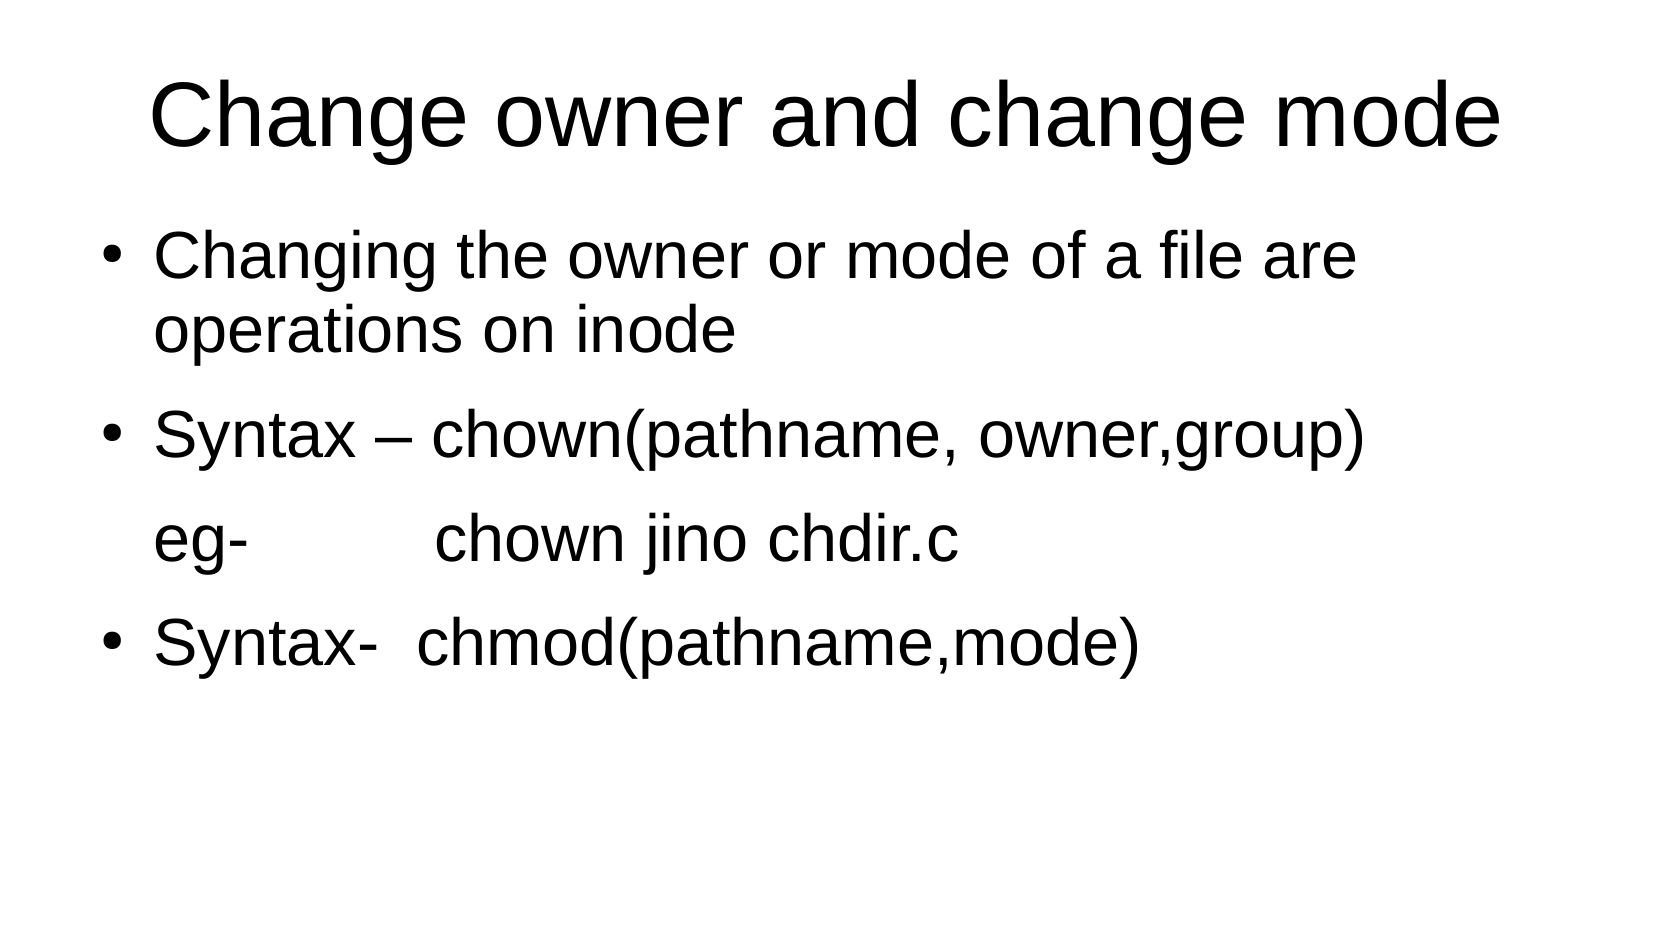

# Change owner and change mode
Changing the owner or mode of a file are operations on inode
Syntax – chown(pathname, owner,group)
eg- chown jino chdir.c
Syntax- chmod(pathname,mode)